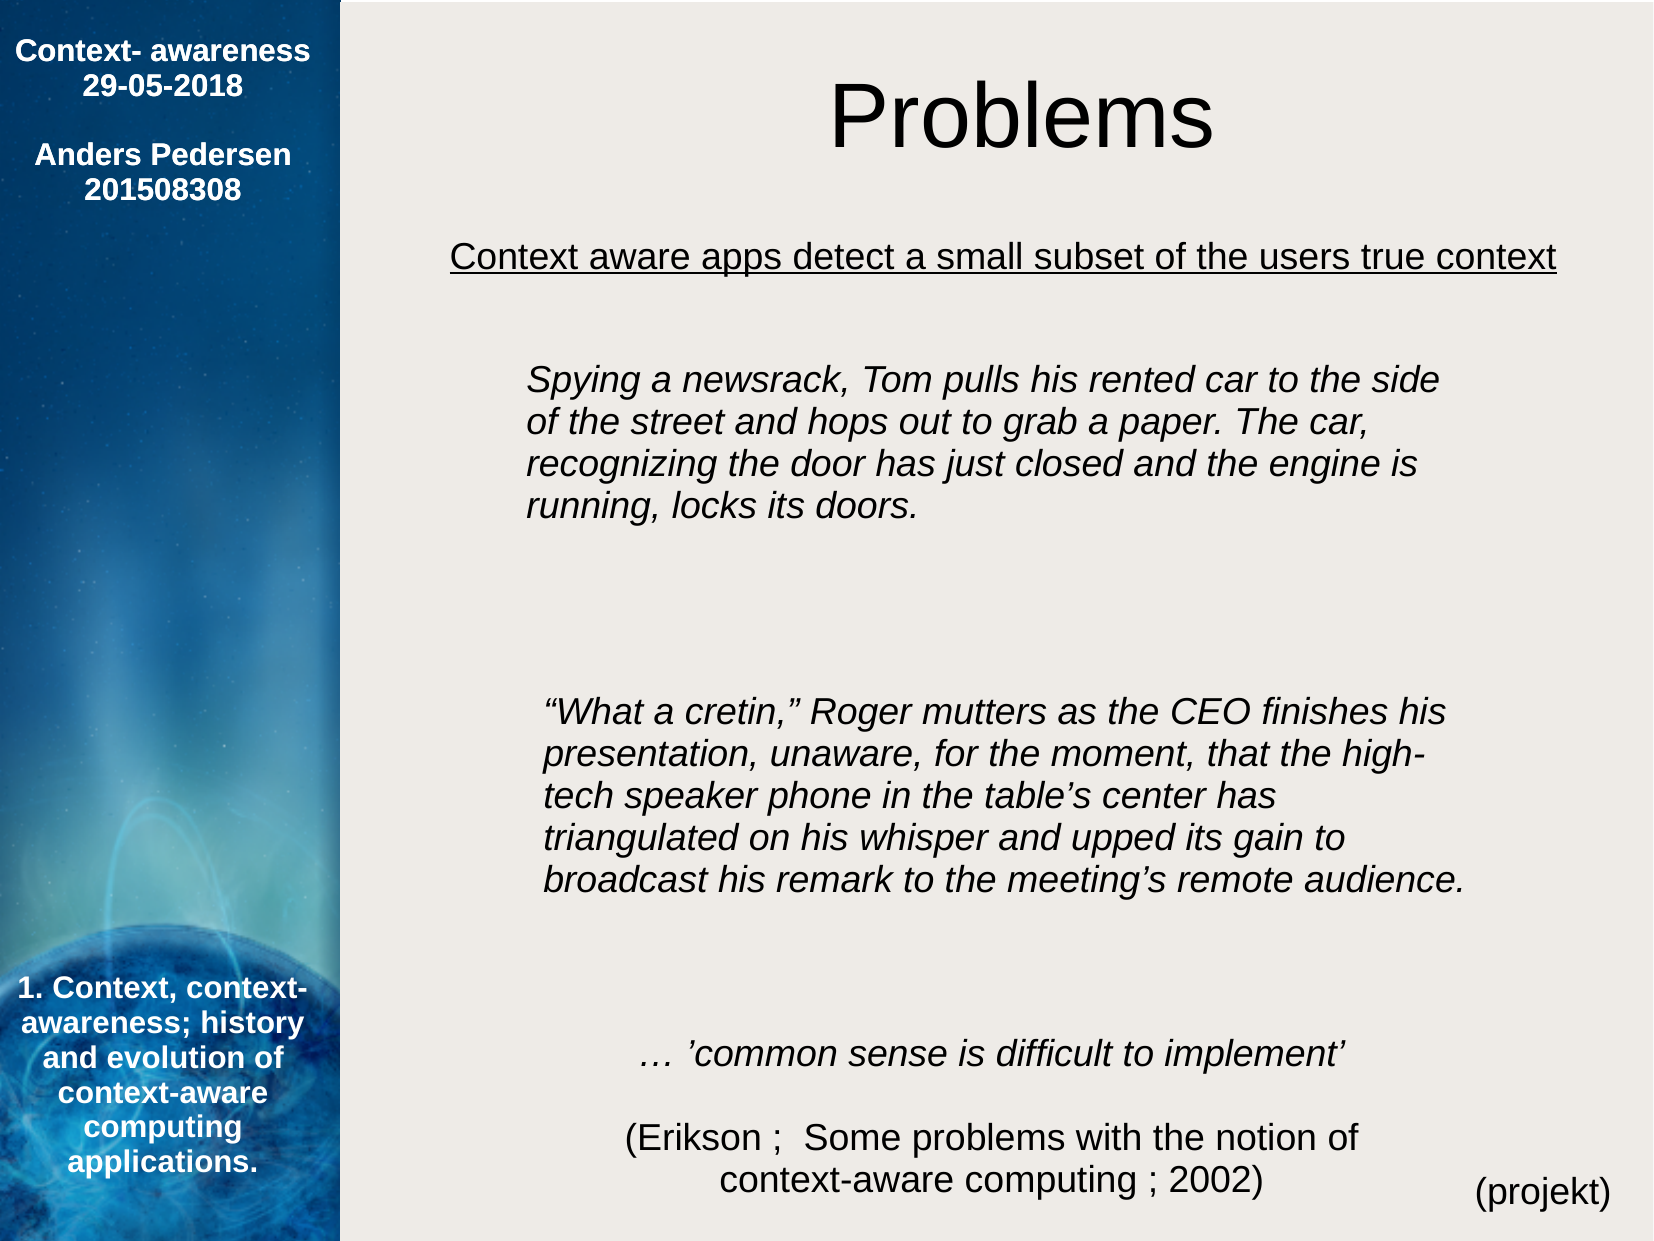

Context- awareness
29-05-2018
Anders Pedersen
201508308
Context- awareness
29-05-2018
Anders Pedersen
201508308
1. Context, context-awareness; history and evolution of context-aware computing applications.
# Agenda
Problems
Context aware apps detect a small subset of the users true context
Spying a newsrack, Tom pulls his rented car to the side of the street and hops out to grab a paper. The car, recognizing the door has just closed and the engine is running, locks its doors.
“What a cretin,” Roger mutters as the CEO finishes his presentation, unaware, for the moment, that the high-tech speaker phone in the table’s center has triangulated on his whisper and upped its gain to broadcast his remark to the meeting’s remote audience.
… ’common sense is difficult to implement’
(Erikson ; Some problems with the notion of context-aware computing ; 2002)
(projekt)